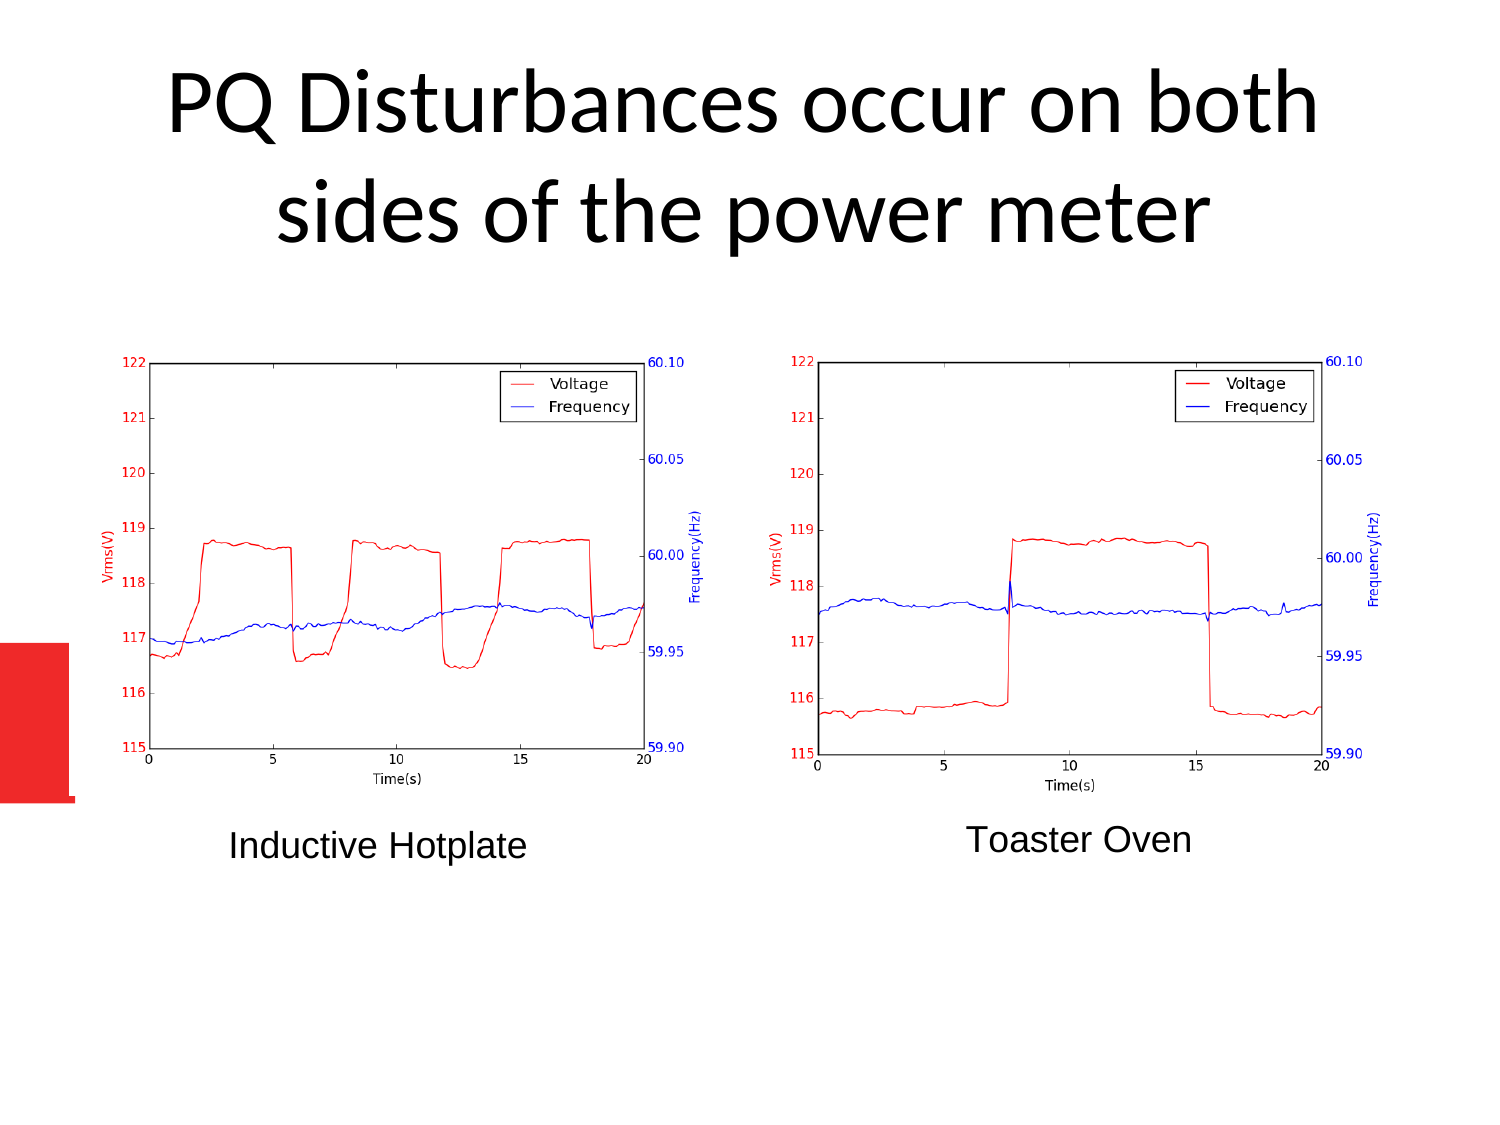

PQ Disturbances occur on both sides of the power meter
Toaster Oven
Inductive Hotplate